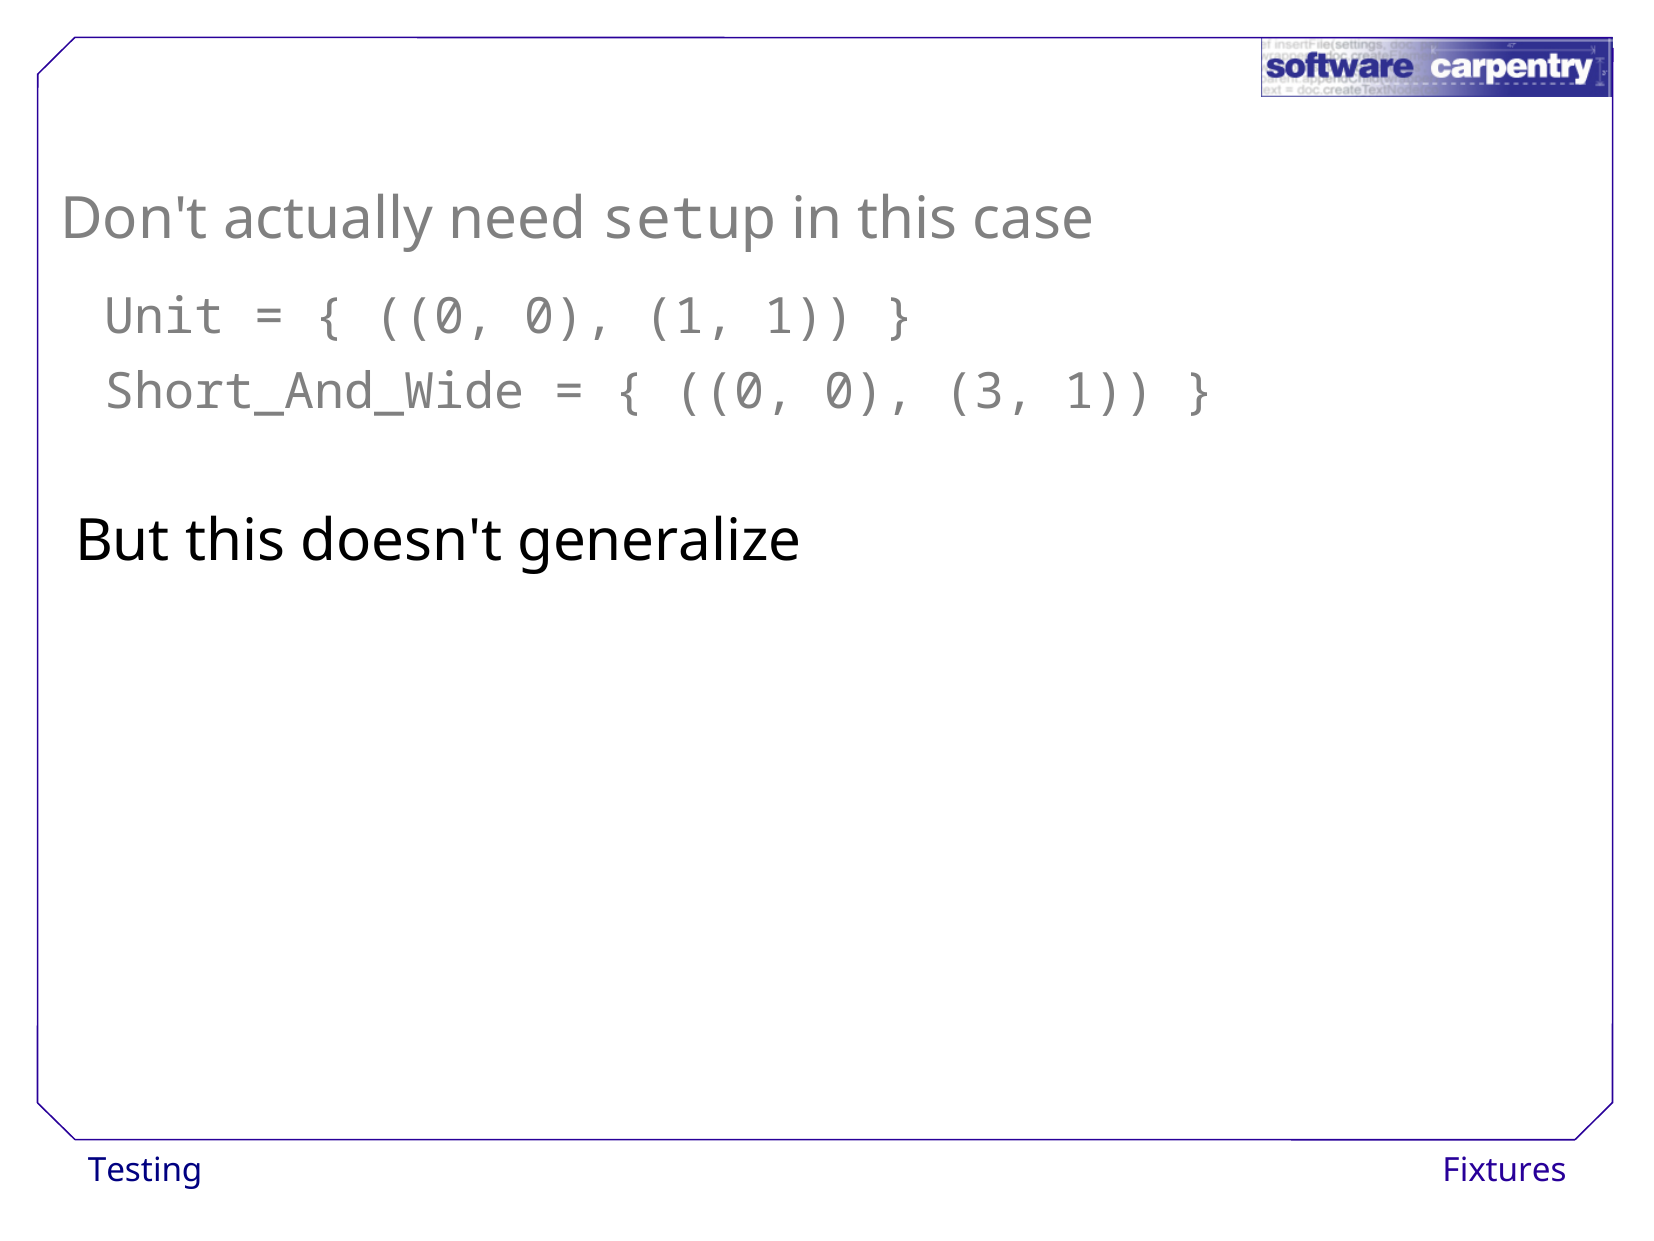

Don't actually need setup in this case
Unit = { ((0, 0), (1, 1)) }
Short_And_Wide = { ((0, 0), (3, 1)) }
But this doesn't generalize